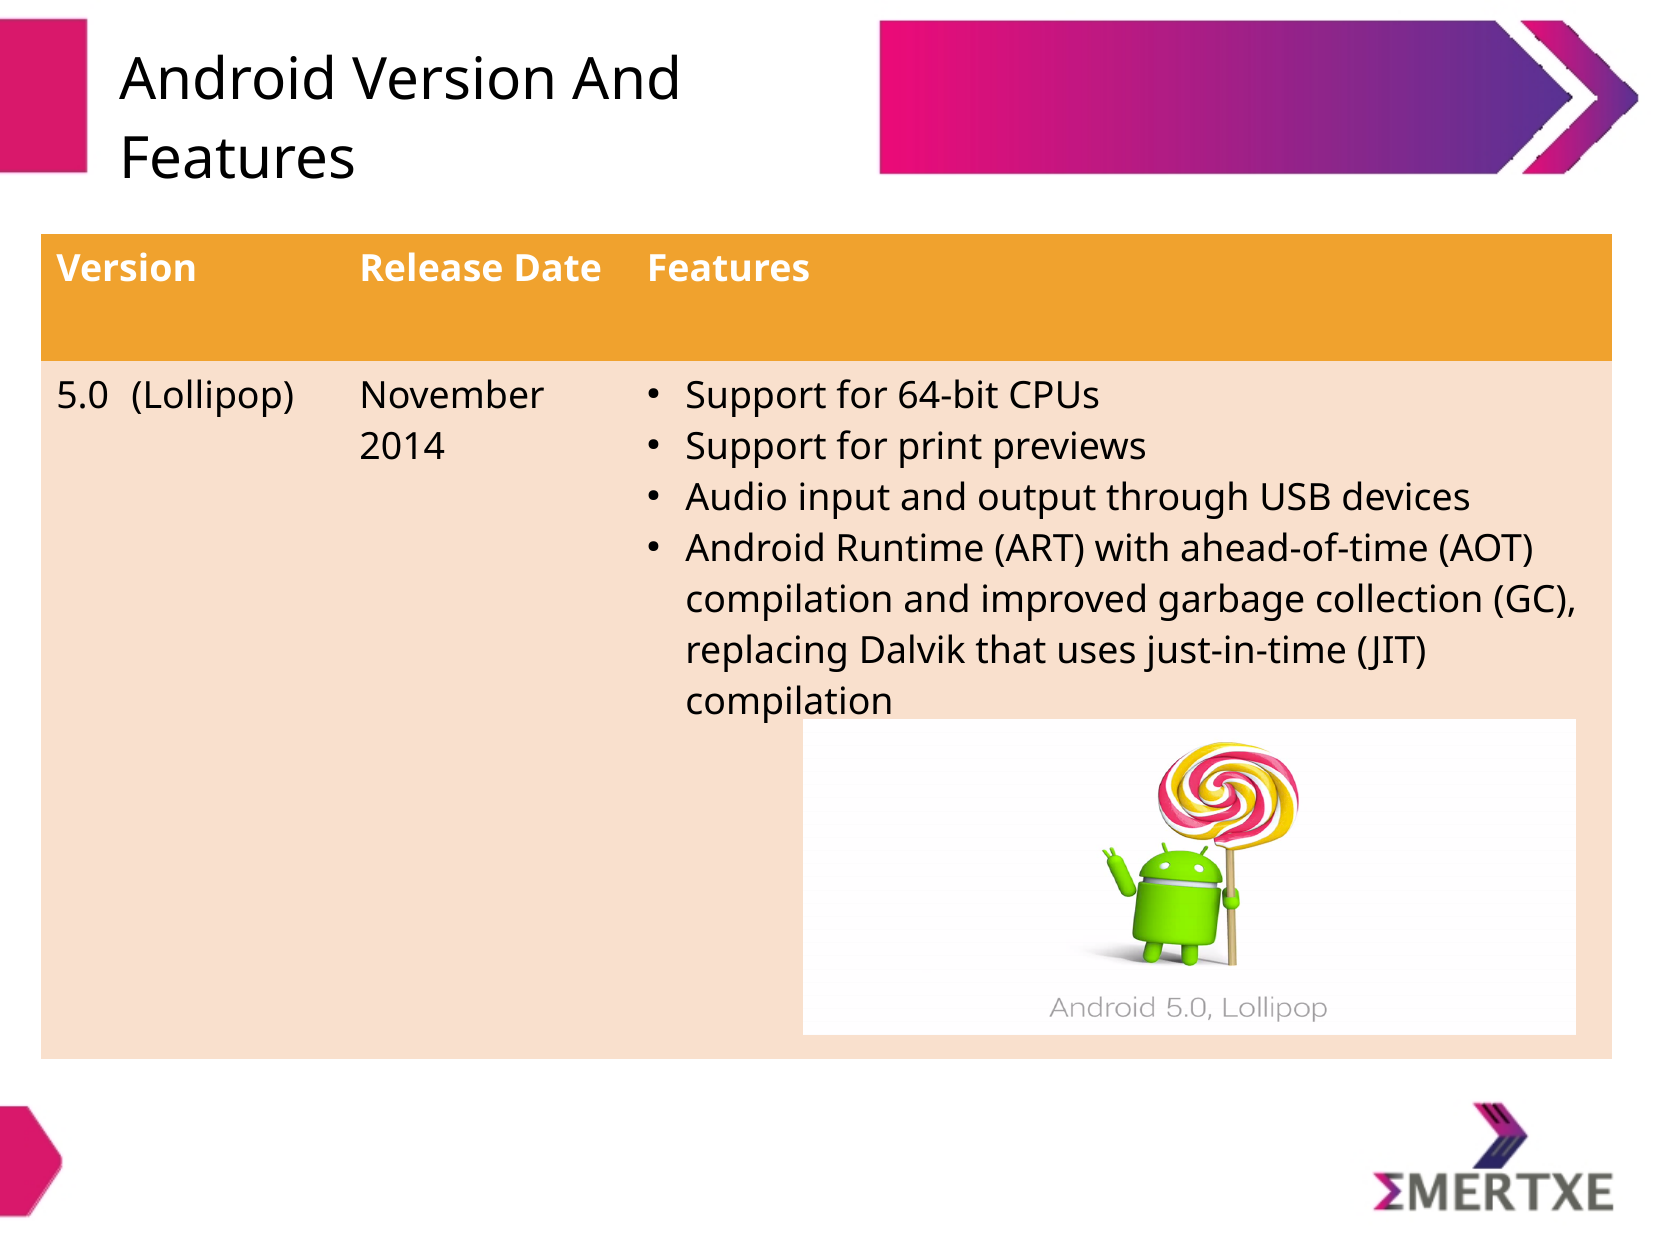

Android Version And
Features
| Version | Release Date | Features |
| --- | --- | --- |
| 5.0 (Lollipop) | November 2014 | Support for 64-bit CPUs Support for print previews Audio input and output through USB devices Android Runtime (ART) with ahead-of-time (AOT) compilation and improved garbage collection (GC), replacing Dalvik that uses just-in-time (JIT) compilation |